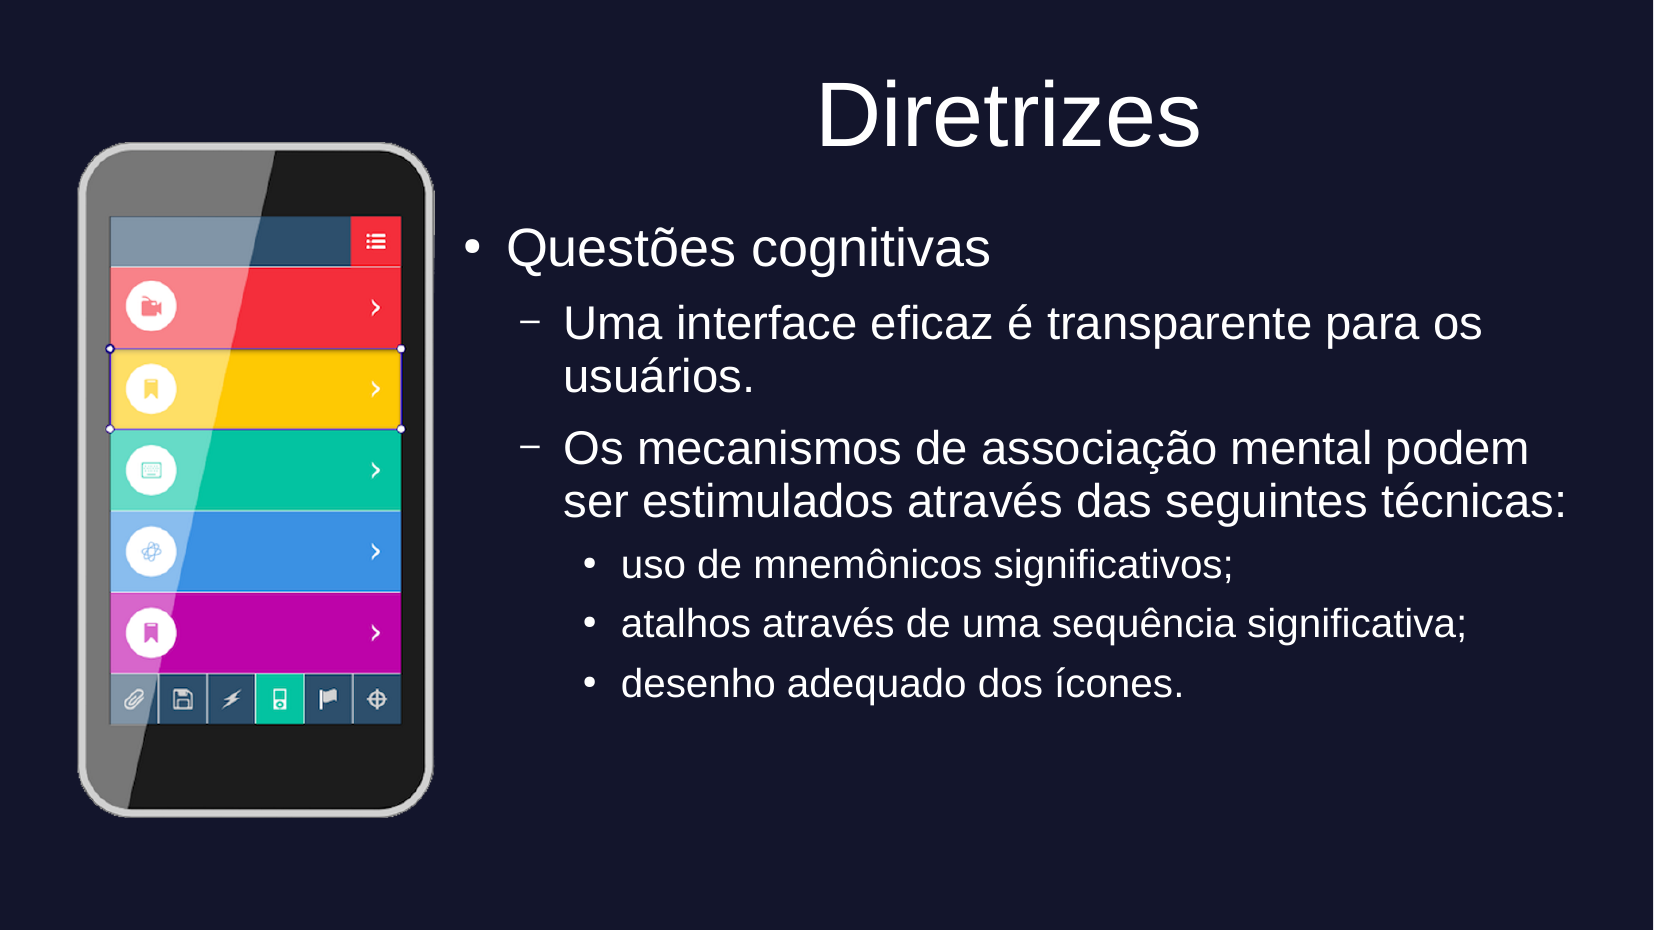

# Diretrizes
Questões cognitivas
Uma interface eficaz é transparente para os usuários.
Os mecanismos de associação mental podem ser estimulados através das seguintes técnicas:
uso de mnemônicos significativos;
atalhos através de uma sequência significativa;
desenho adequado dos ícones.